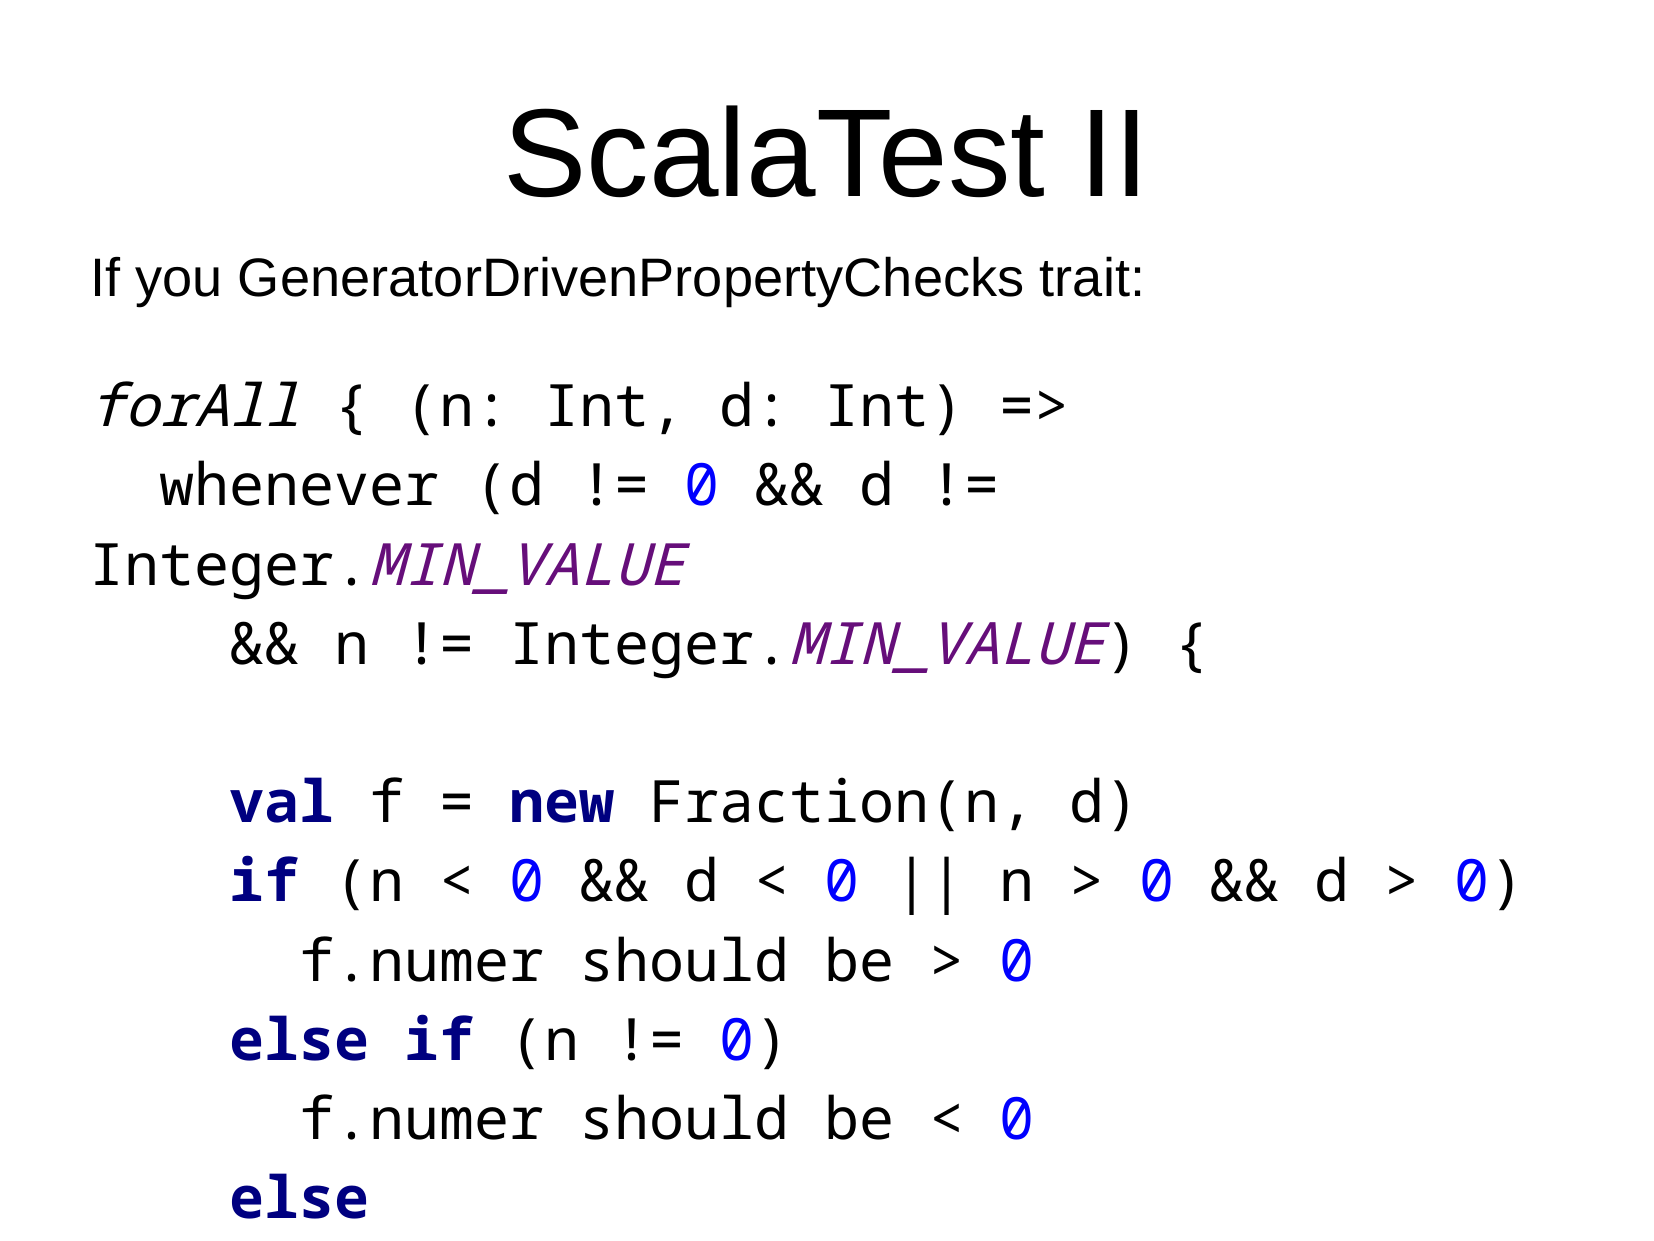

# ScalaTest II
If you GeneratorDrivenPropertyChecks trait:
forAll { (n: Int, d: Int) =>
 whenever (d != 0 && d != Integer.MIN_VALUE
 && n != Integer.MIN_VALUE) {
 val f = new Fraction(n, d)
 if (n < 0 && d < 0 || n > 0 && d > 0)
 f.numer should be > 0
 else if (n != 0)
 f.numer should be < 0
 else
 f.numer should be === 0
 f.denom should be > 0
 }
}